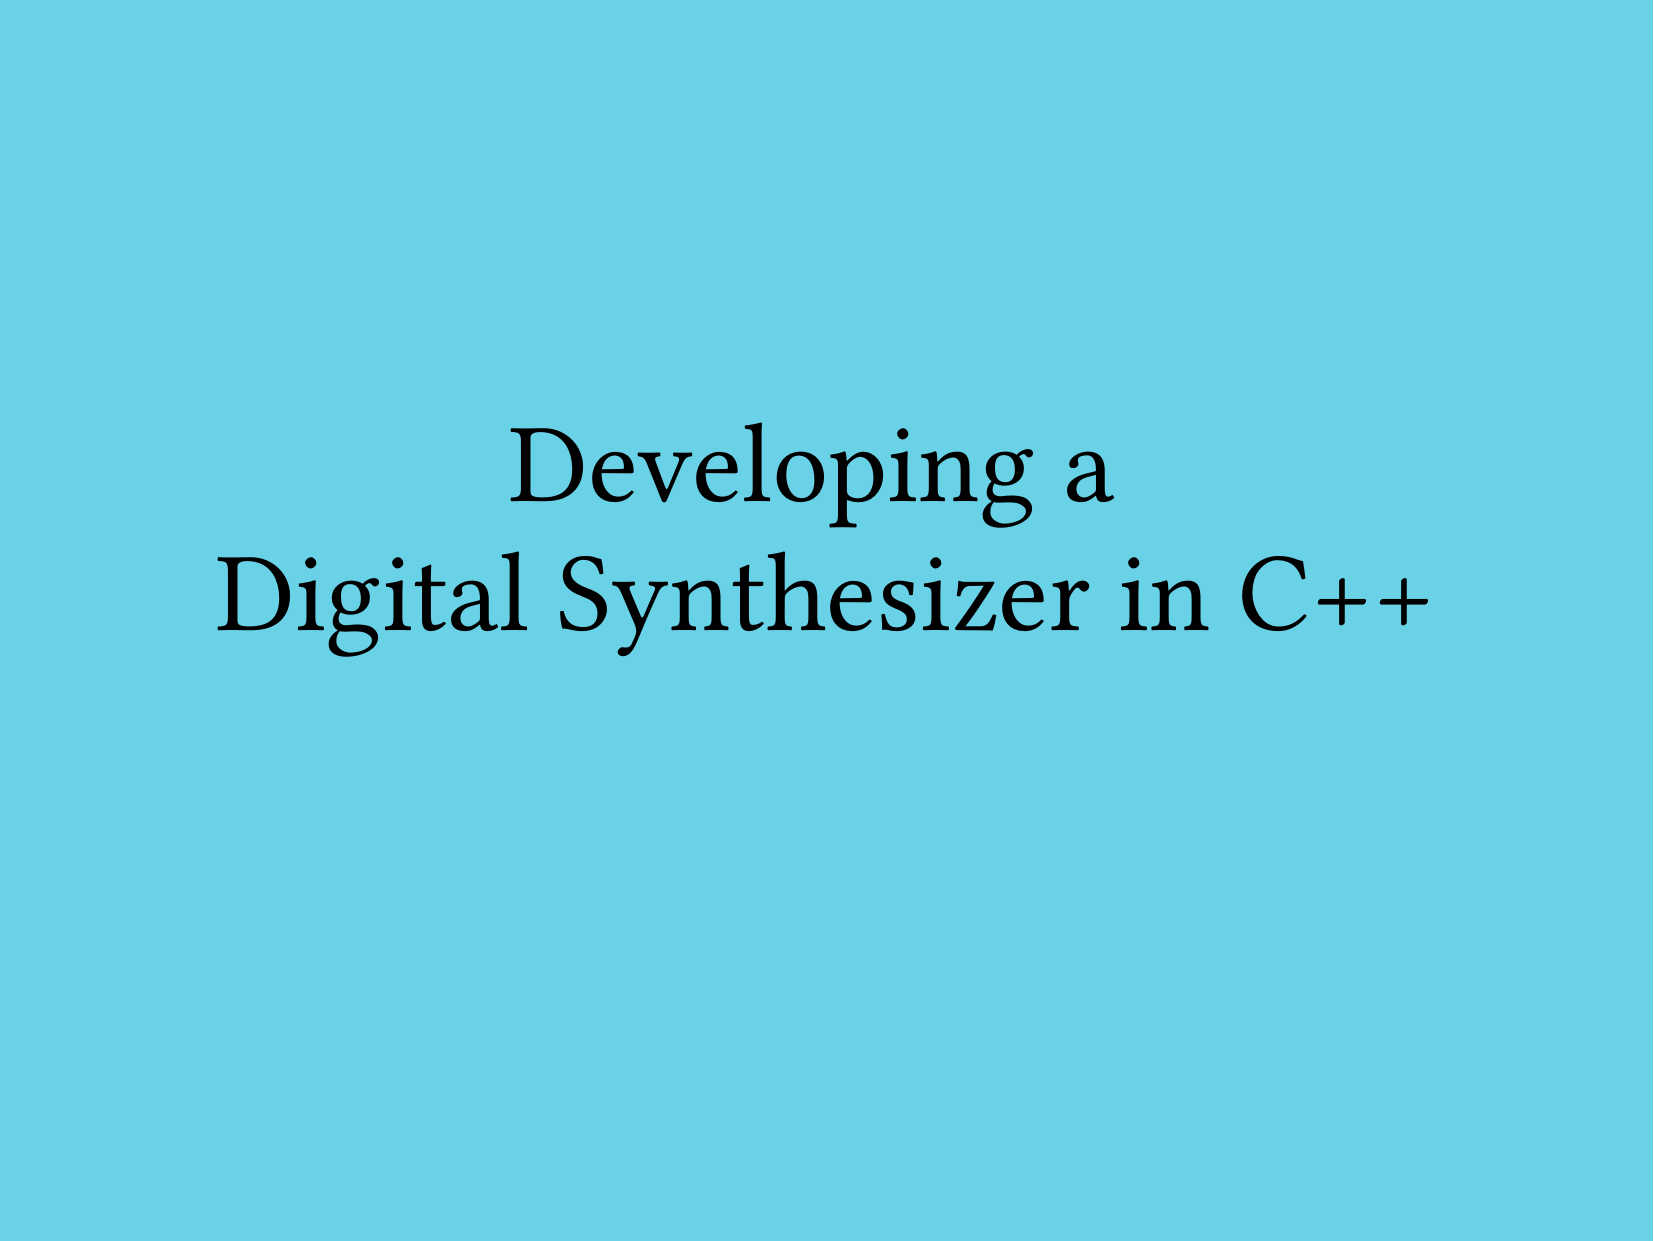

# Developing a
Digital Synthesizer in C++